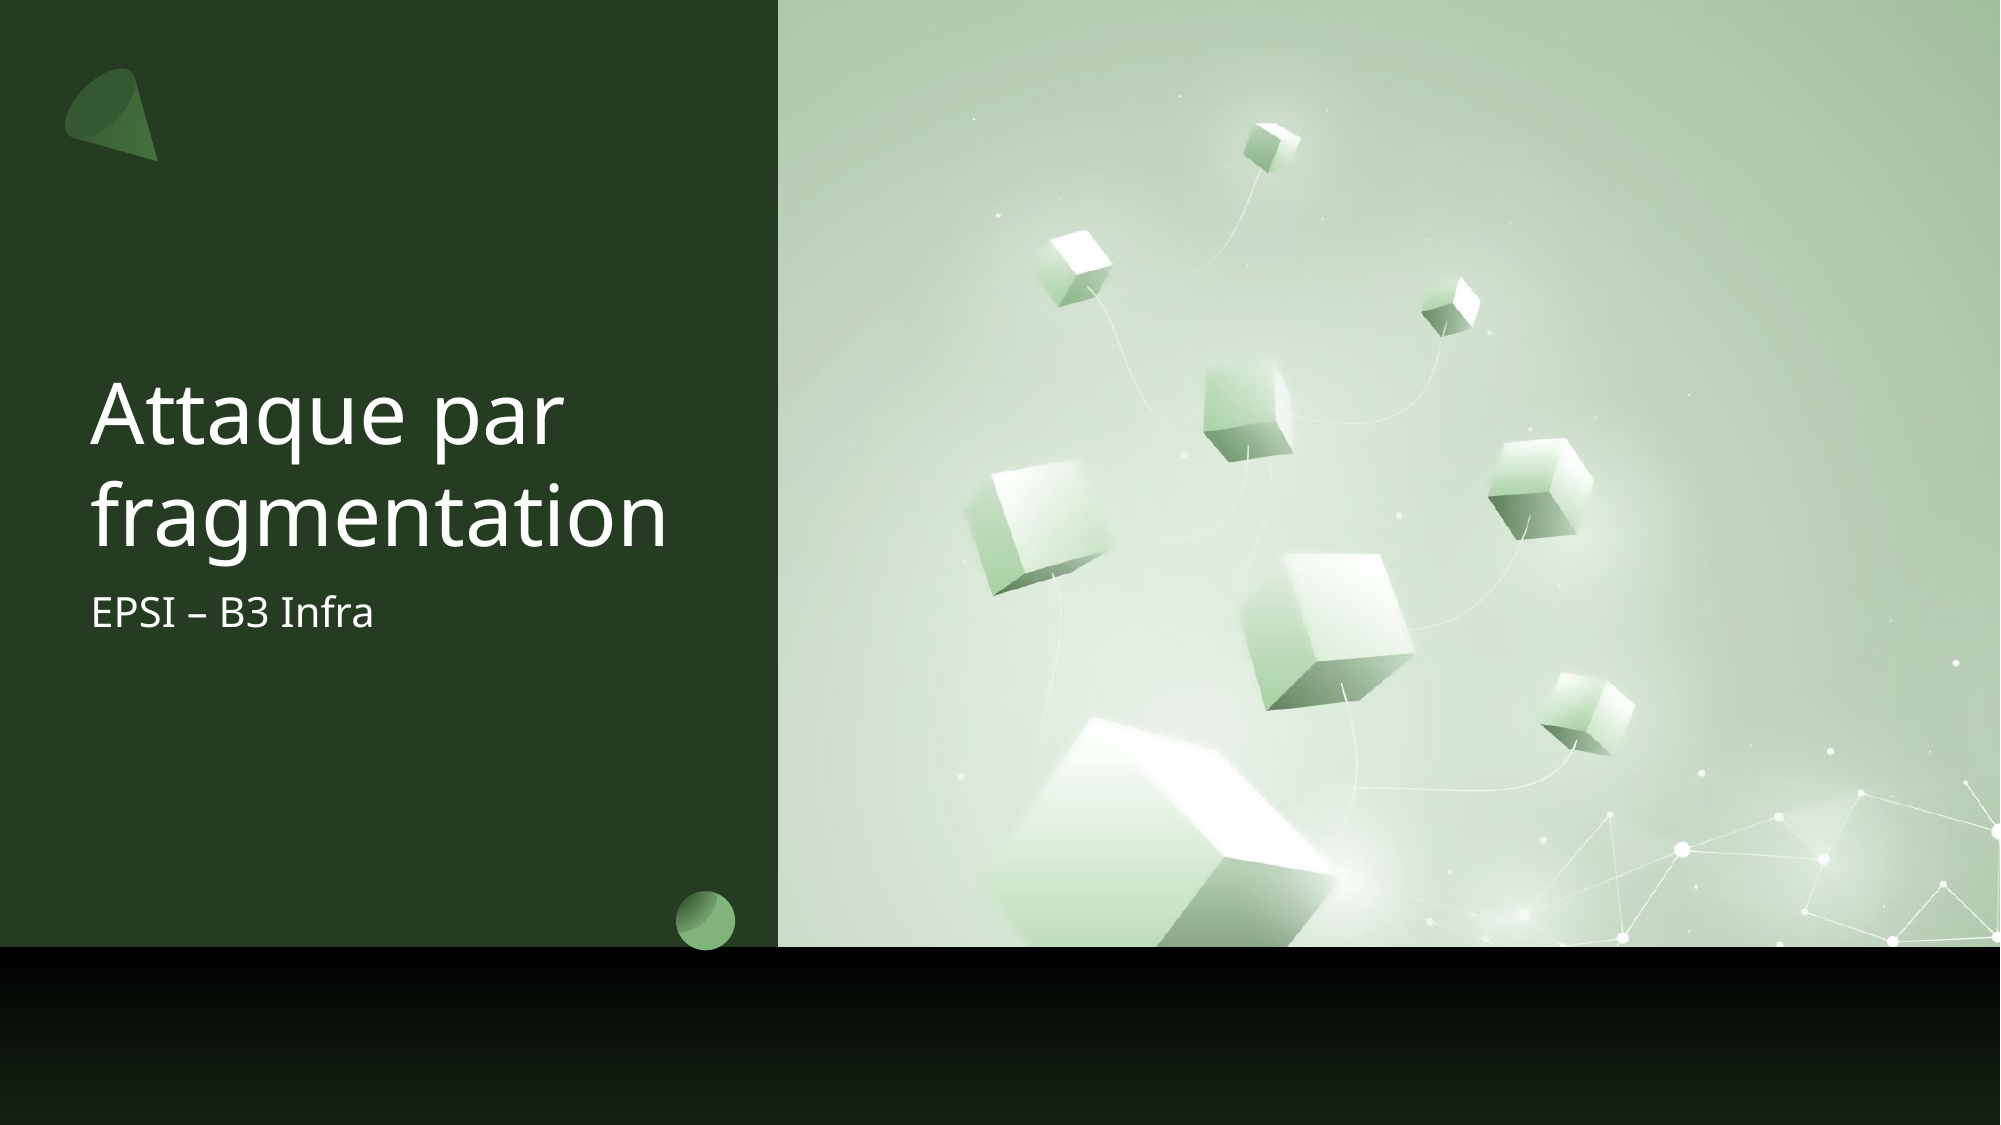

# Attaque par fragmentation
EPSI – B3 Infra